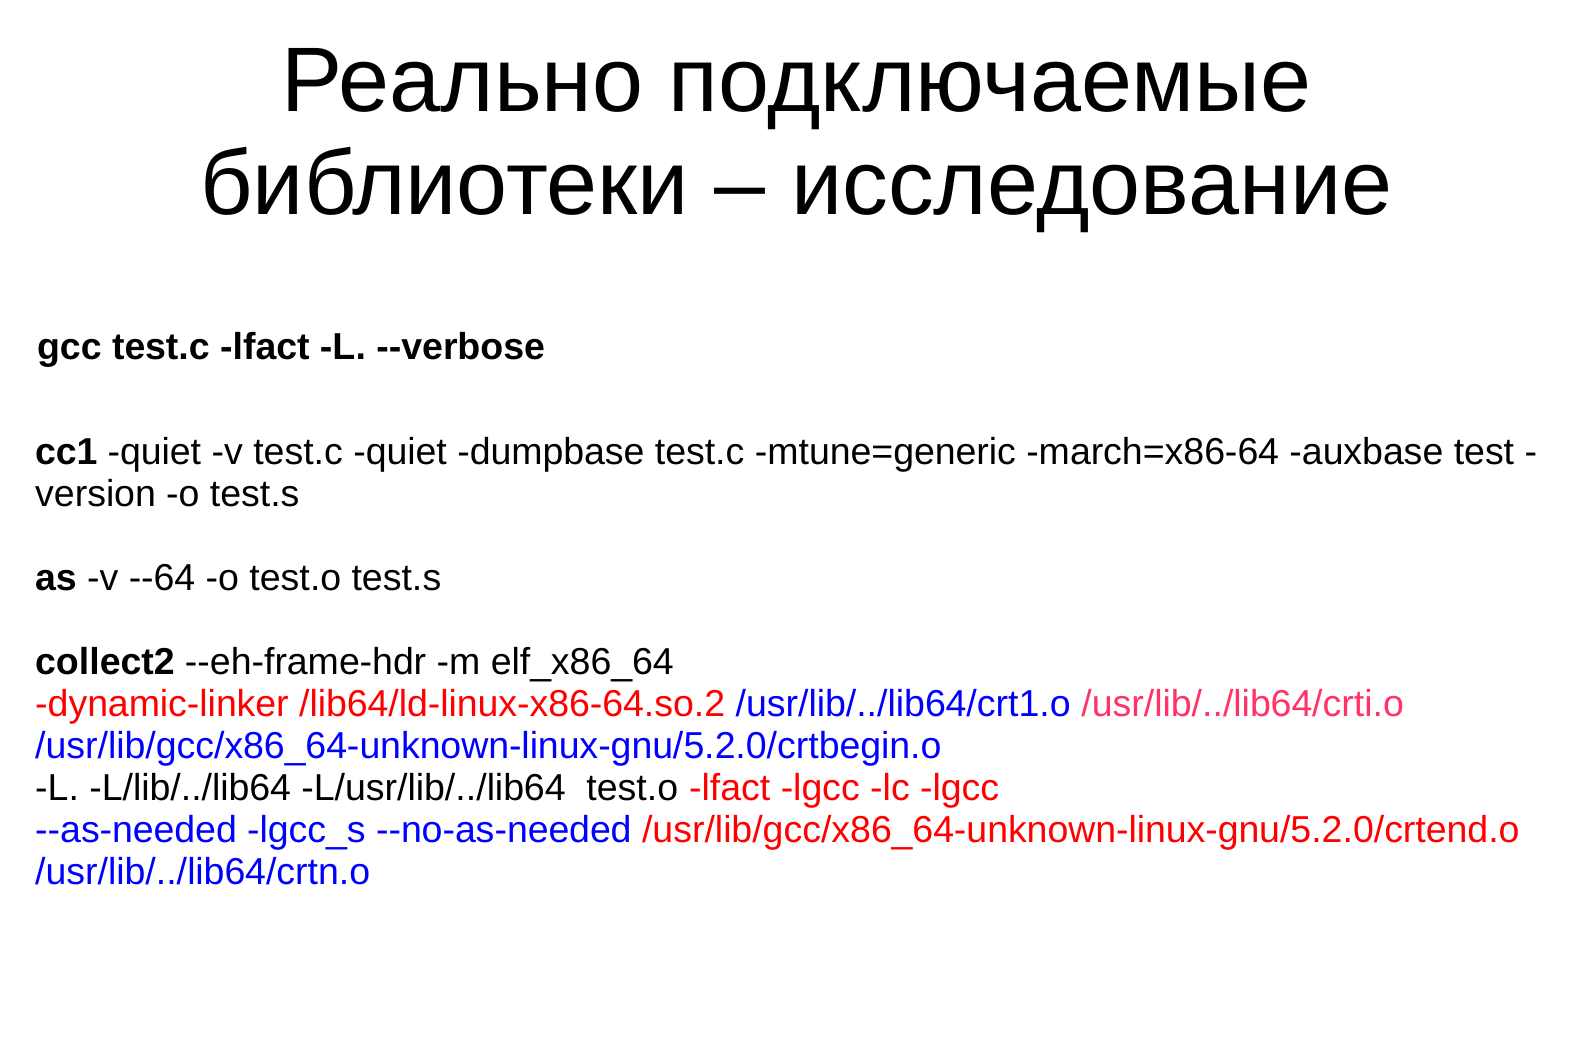

# Реально подключаемые библиотеки – исследование
gcc test.c -lfact -L. --verbose
cc1 -quiet -v test.c -quiet -dumpbase test.c -mtune=generic -march=x86-64 -auxbase test -version -o test.s
as -v --64 -o test.o test.s
collect2 --eh-frame-hdr -m elf_x86_64
-dynamic-linker /lib64/ld-linux-x86-64.so.2 /usr/lib/../lib64/crt1.o /usr/lib/../lib64/crti.o
/usr/lib/gcc/x86_64-unknown-linux-gnu/5.2.0/crtbegin.o
-L. -L/lib/../lib64 -L/usr/lib/../lib64 test.o -lfact -lgcc -lc -lgcc
--as-needed -lgcc_s --no-as-needed /usr/lib/gcc/x86_64-unknown-linux-gnu/5.2.0/crtend.o /usr/lib/../lib64/crtn.o